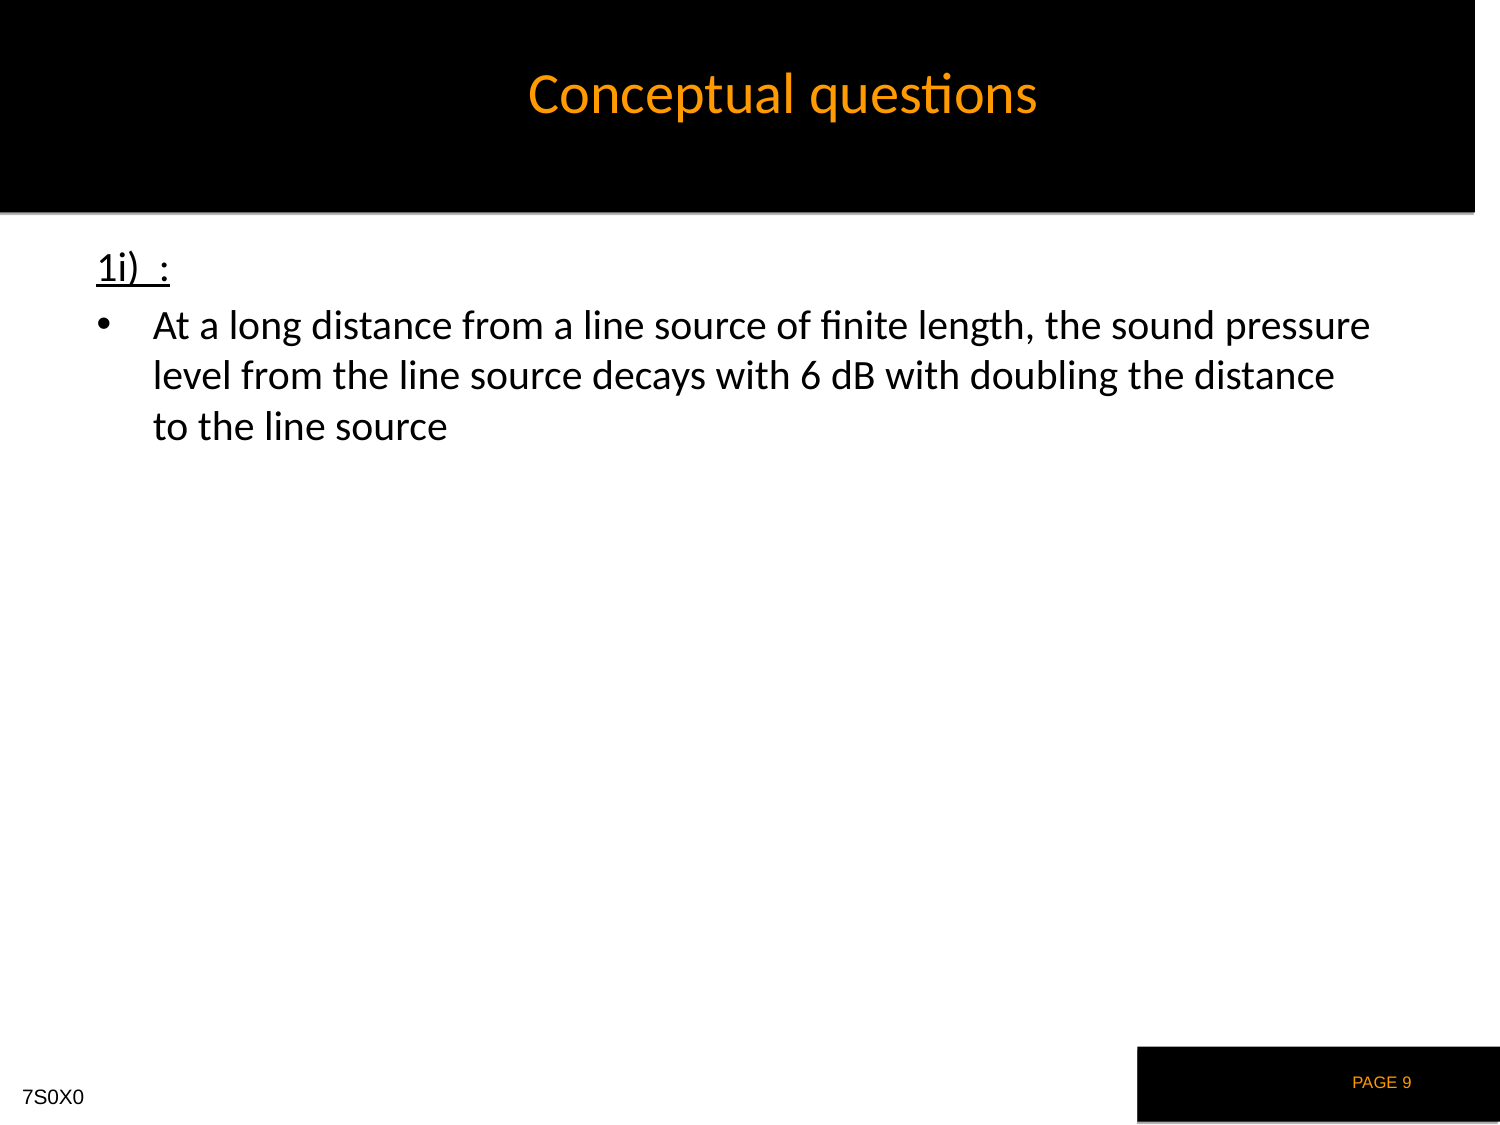

#
Conceptual questions
1i) :
At a long distance from a line source of finite length, the sound pressure level from the line source decays with 6 dB with doubling the distance to the line source
PAGE 9
2017/02/09
PAGE
7S0X0